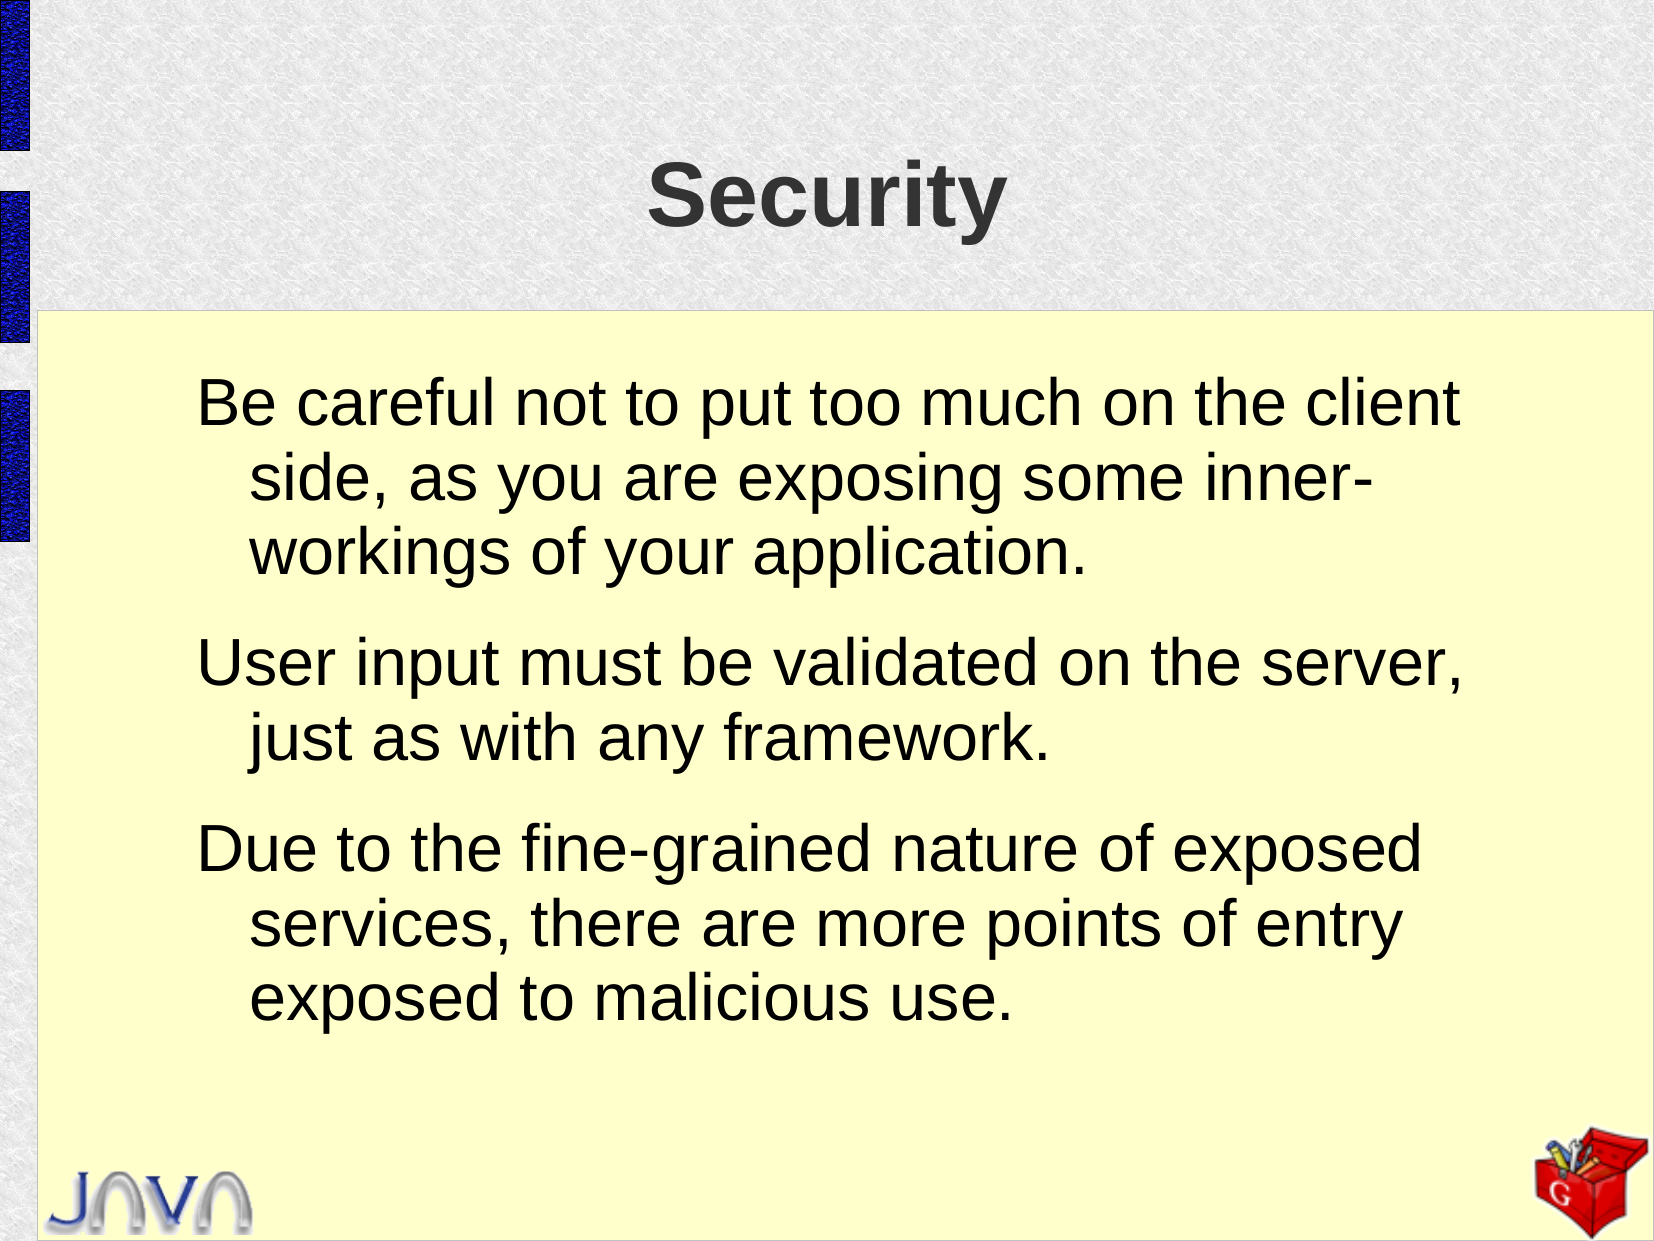

# Security
Be careful not to put too much on the client side, as you are exposing some inner-workings of your application.
User input must be validated on the server, just as with any framework.
Due to the fine-grained nature of exposed services, there are more points of entry exposed to malicious use.